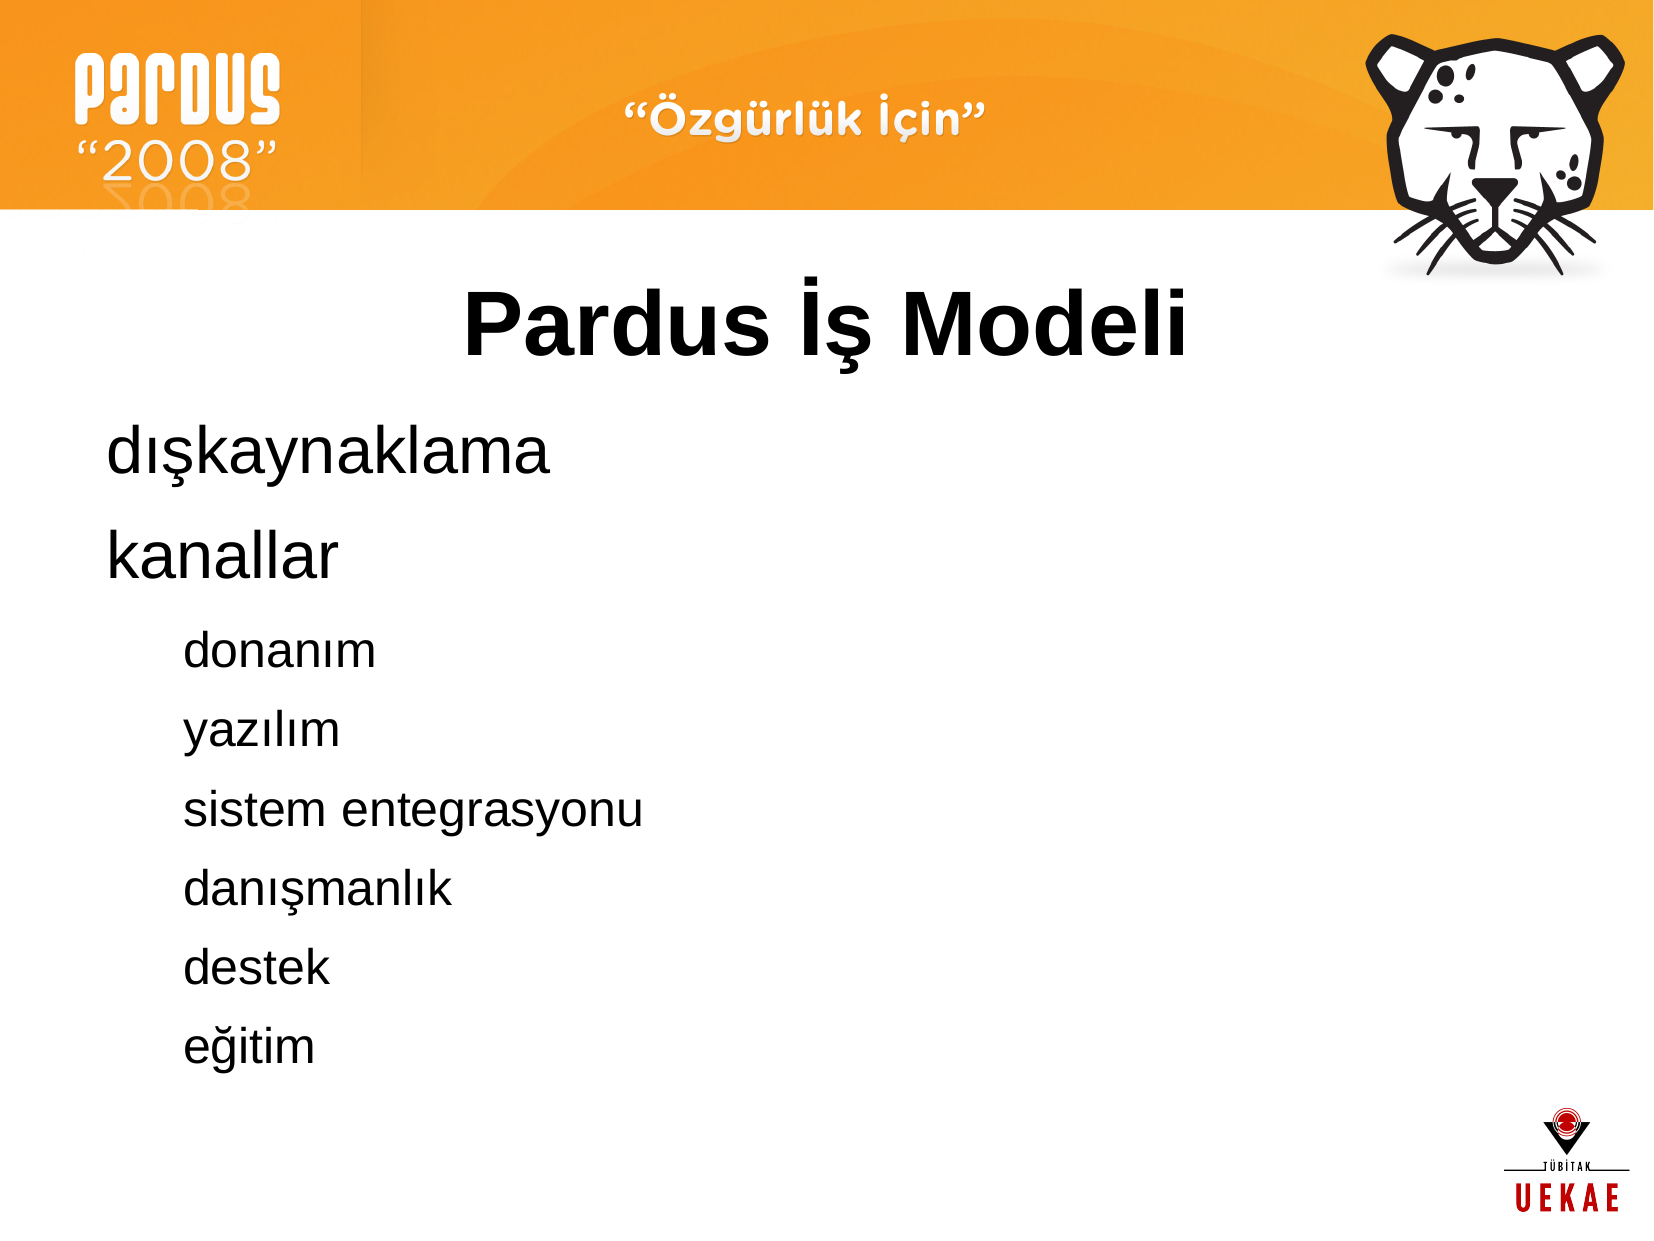

# Pardus İş Modeli
dışkaynaklama
kanallar
donanım
yazılım
sistem entegrasyonu
danışmanlık
destek
eğitim